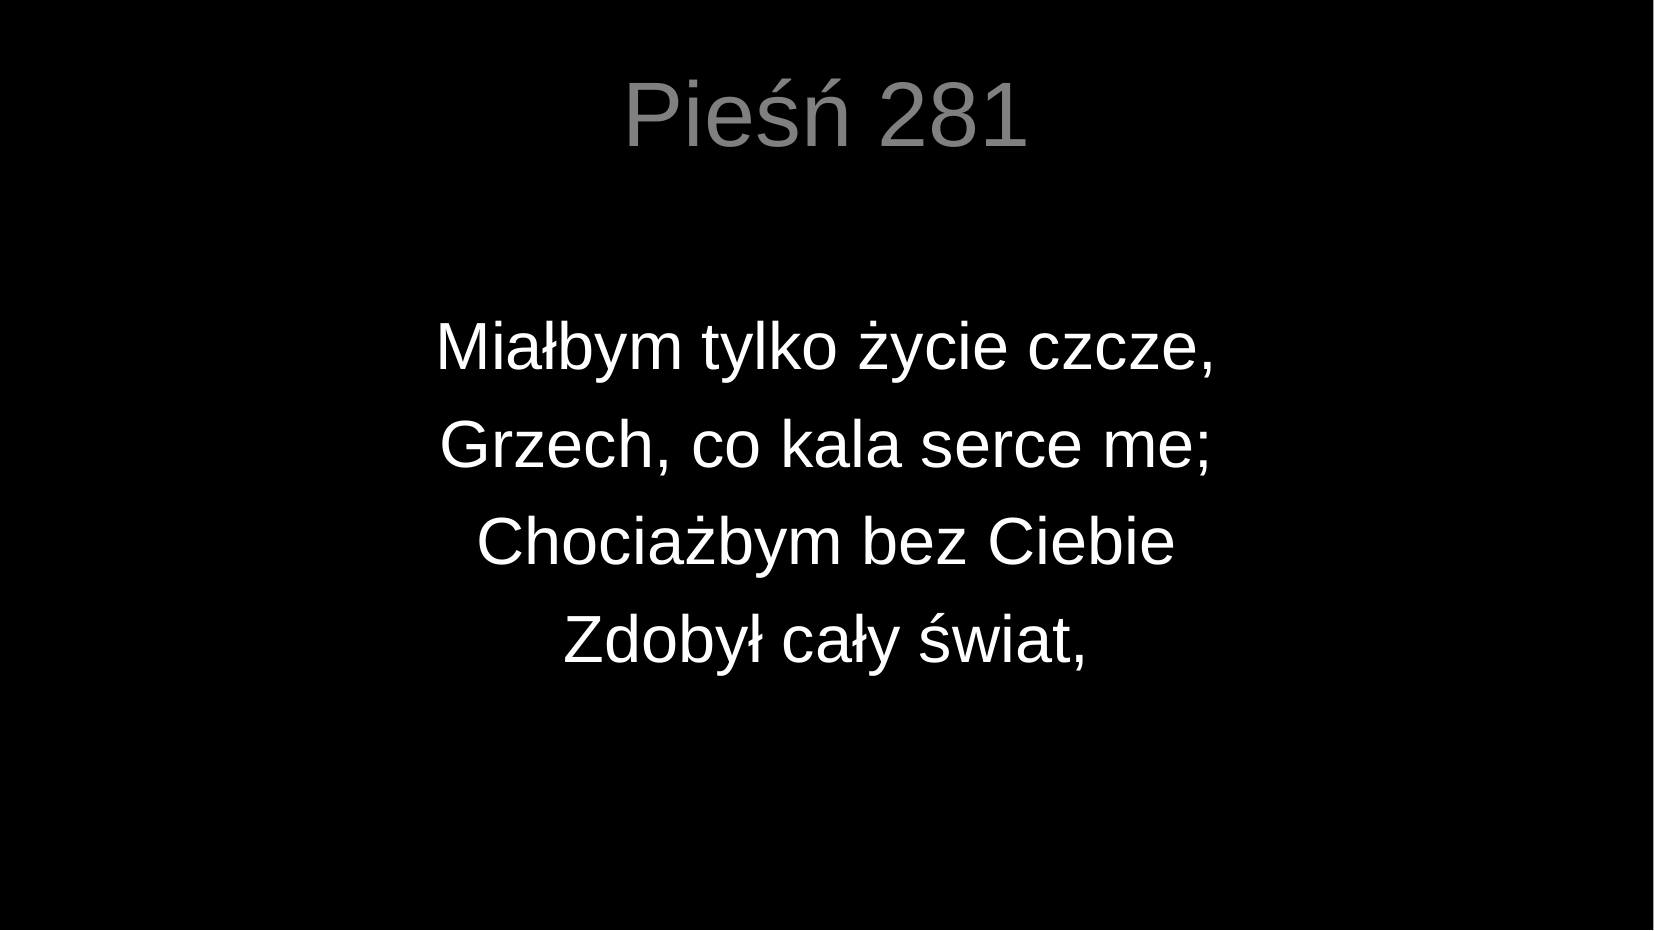

# Pieśń 281
Miałbym tylko życie czcze,
Grzech, co kala serce me;
Chociażbym bez Ciebie
Zdobył cały świat,